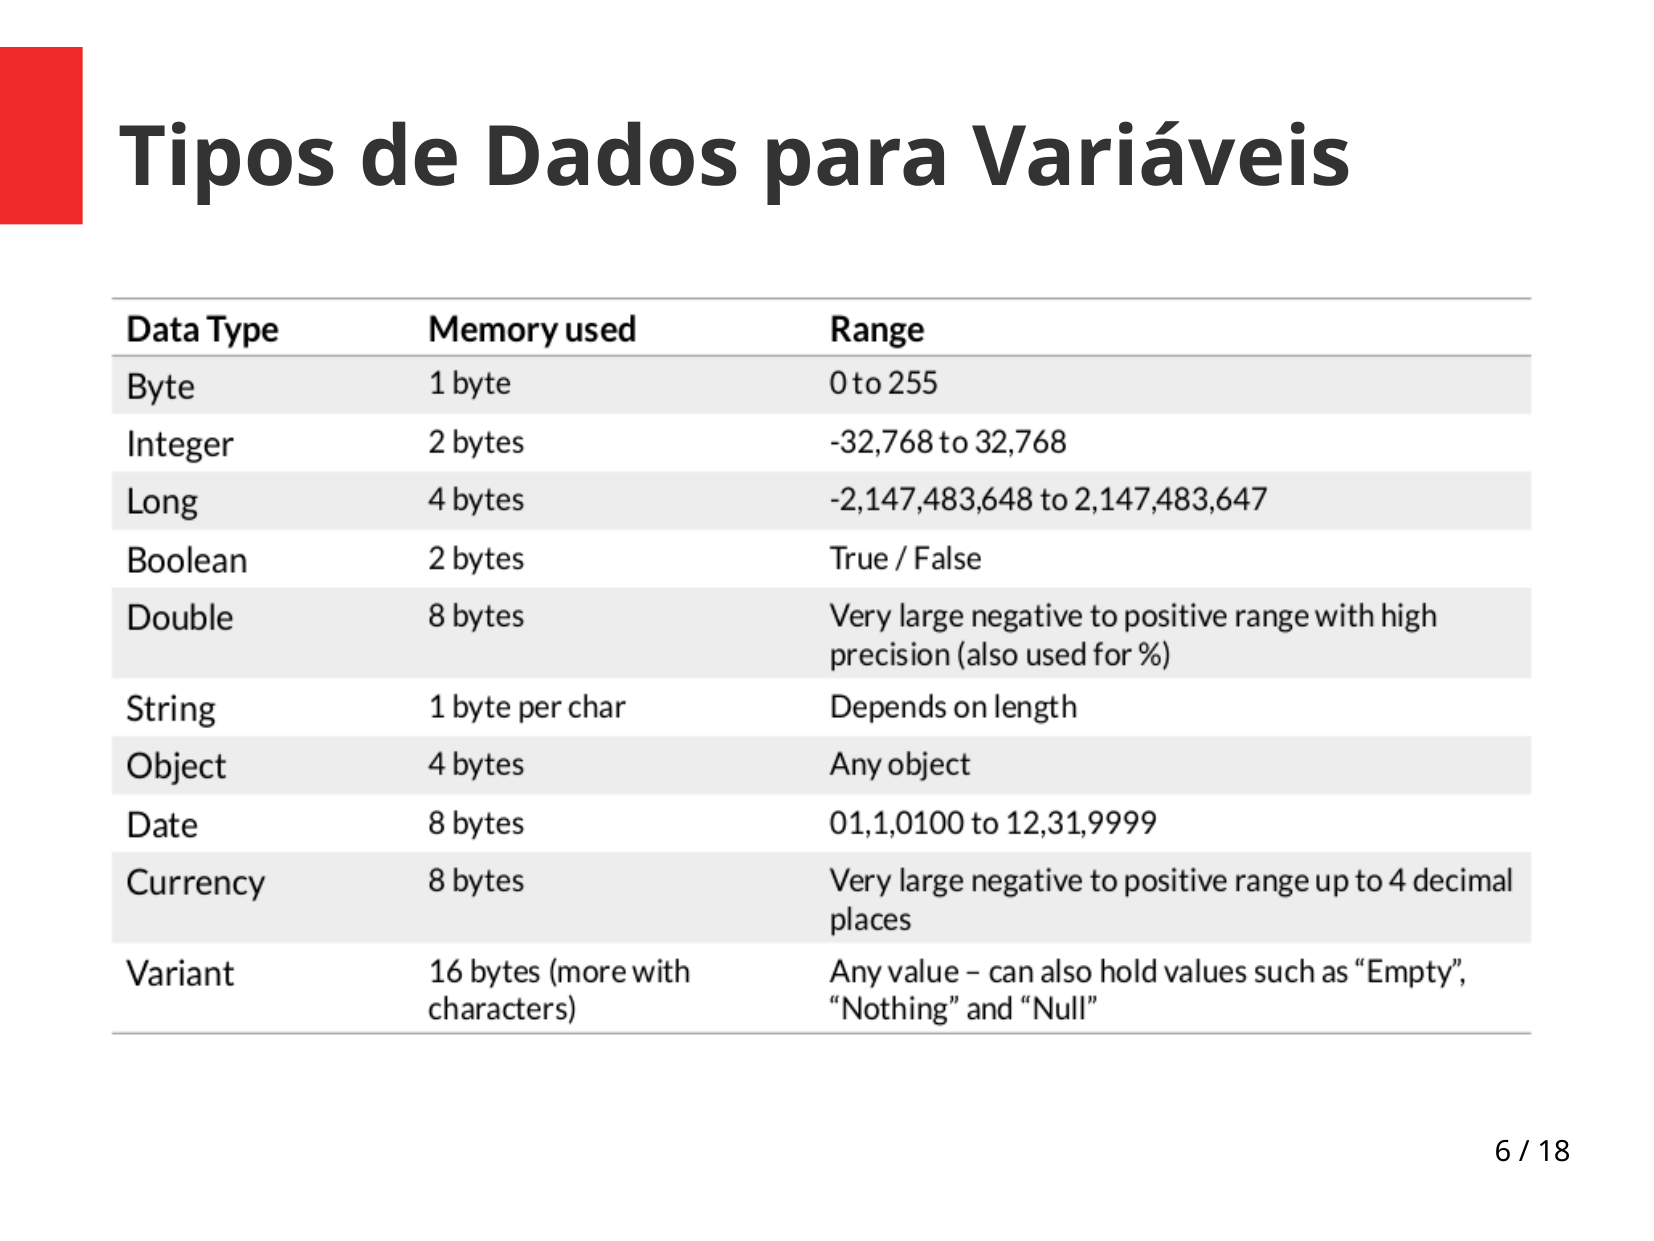

# Tipos de Dados para Variáveis
6